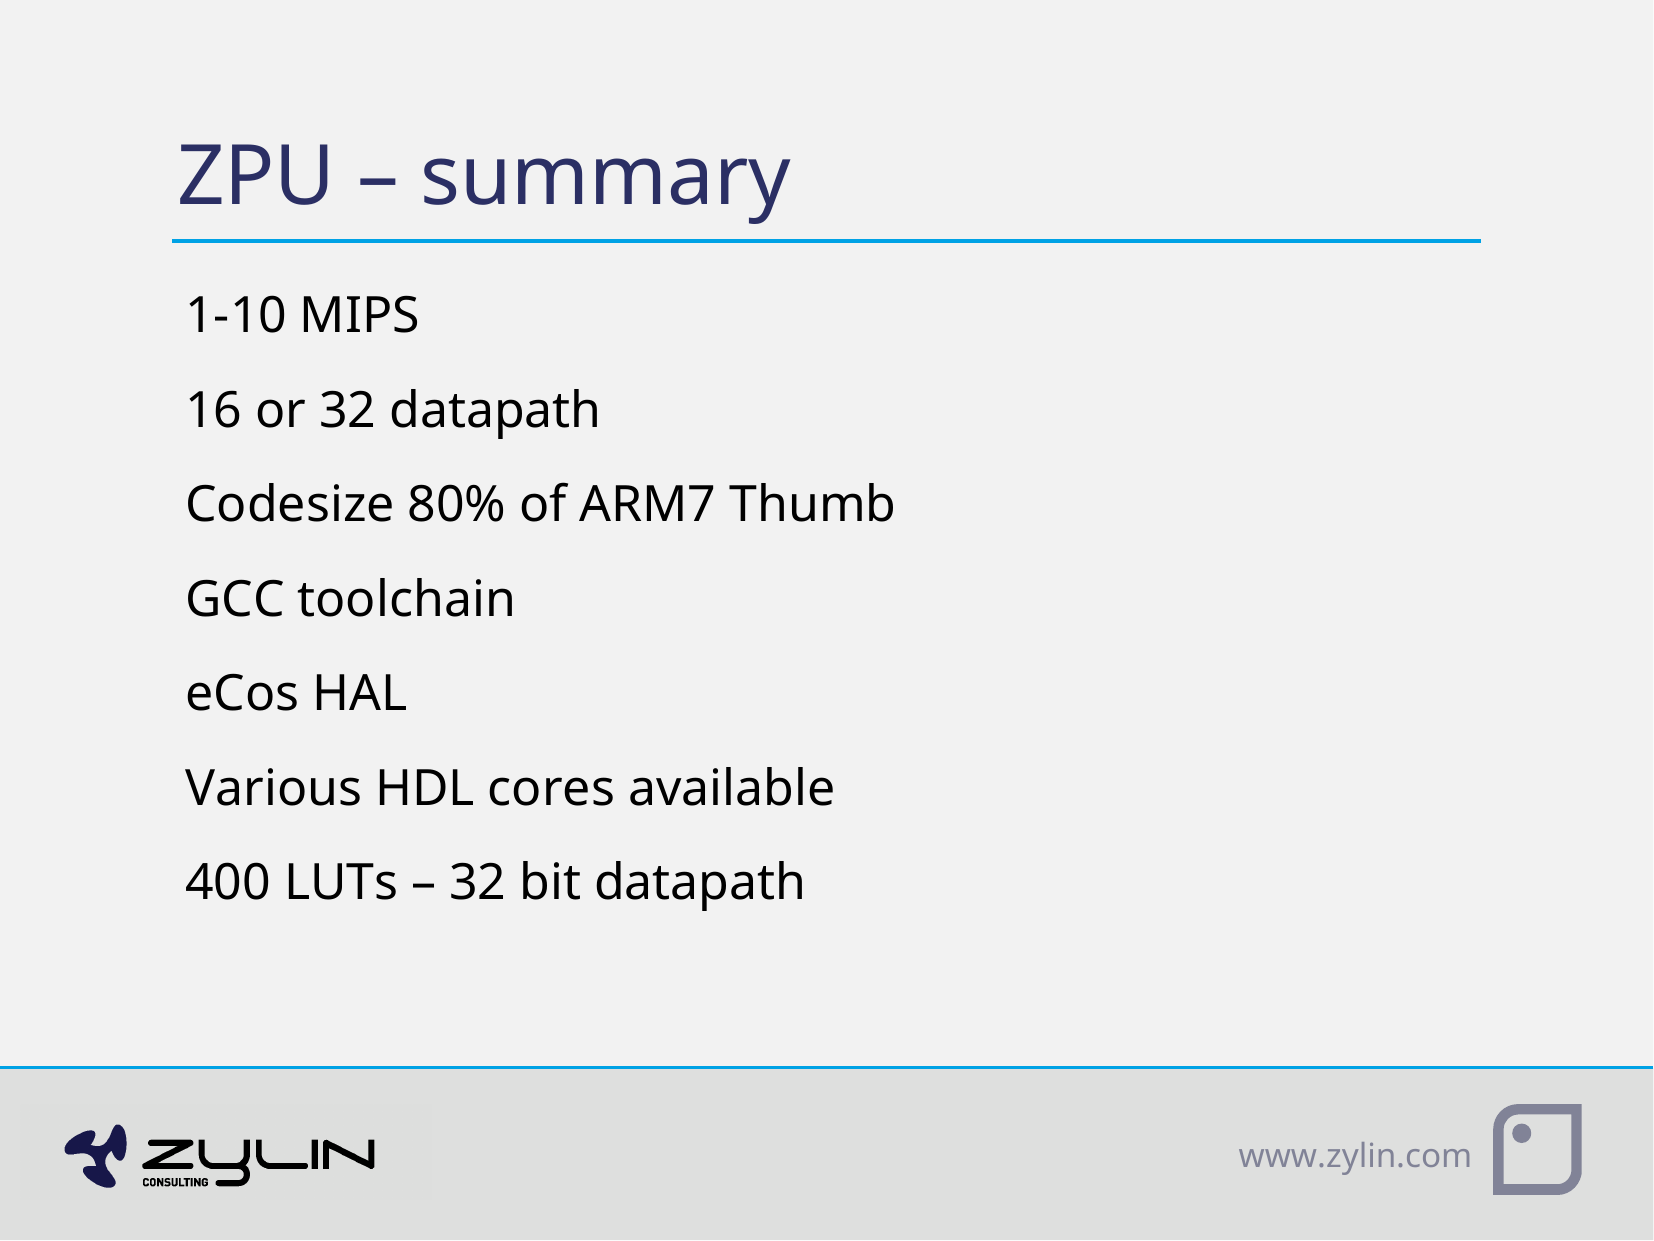

# ZPU – summary
1-10 MIPS
16 or 32 datapath
Codesize 80% of ARM7 Thumb
GCC toolchain
eCos HAL
Various HDL cores available
400 LUTs – 32 bit datapath